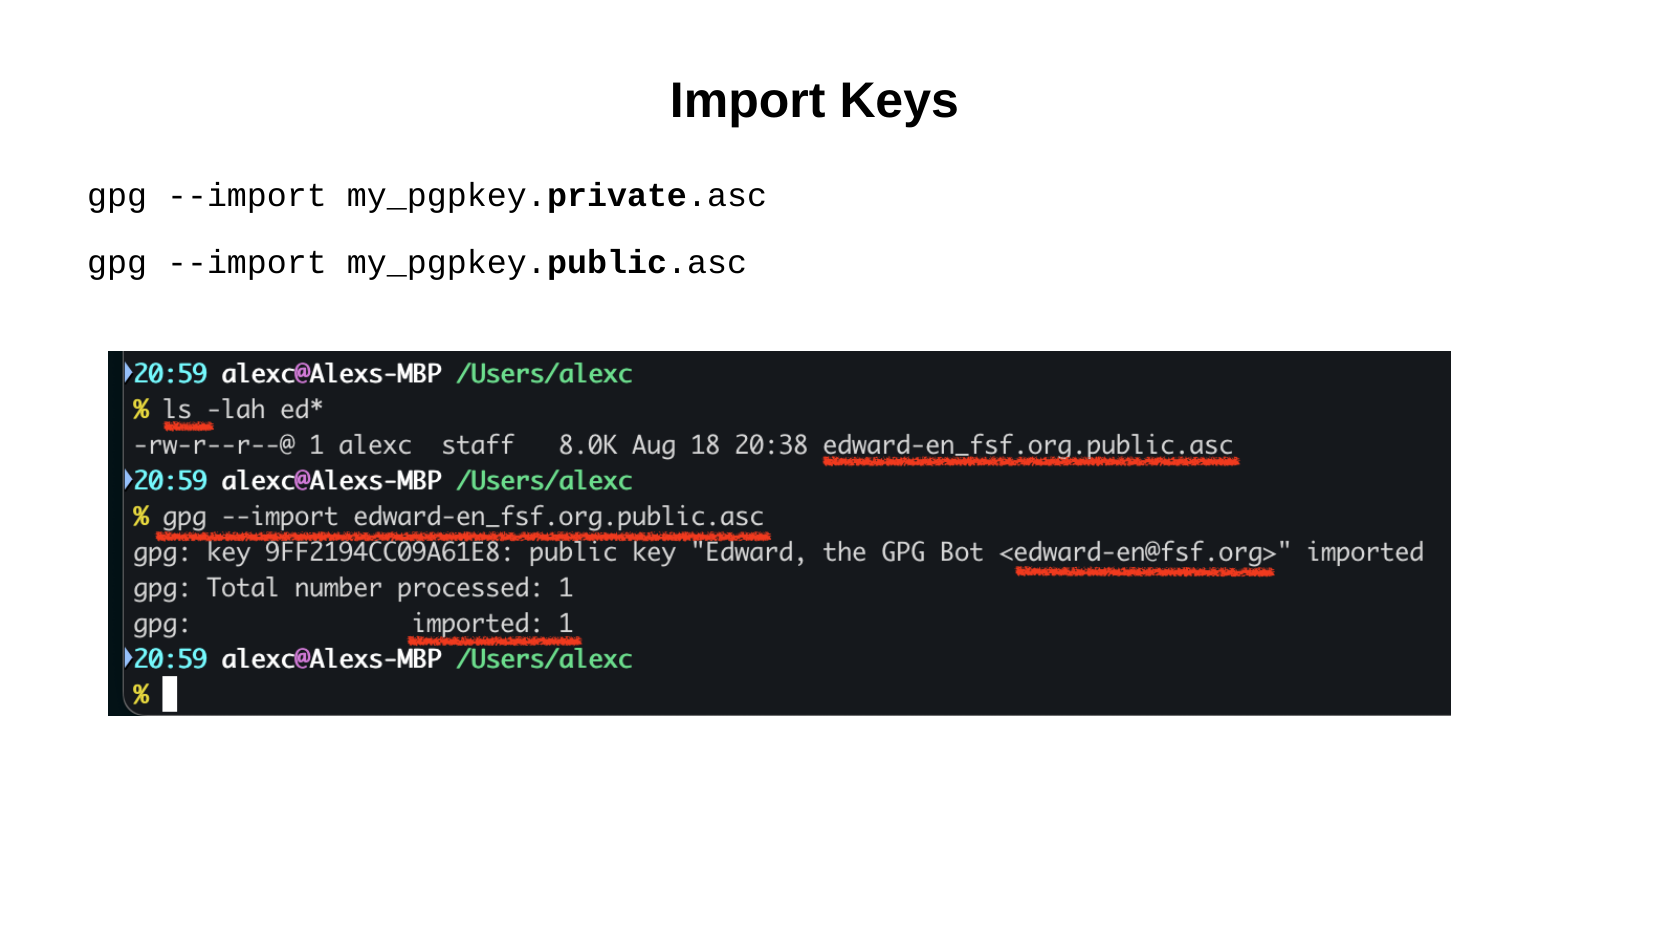

# Import Keys
gpg --import my_pgpkey.private.asc
gpg --import my_pgpkey.public.asc